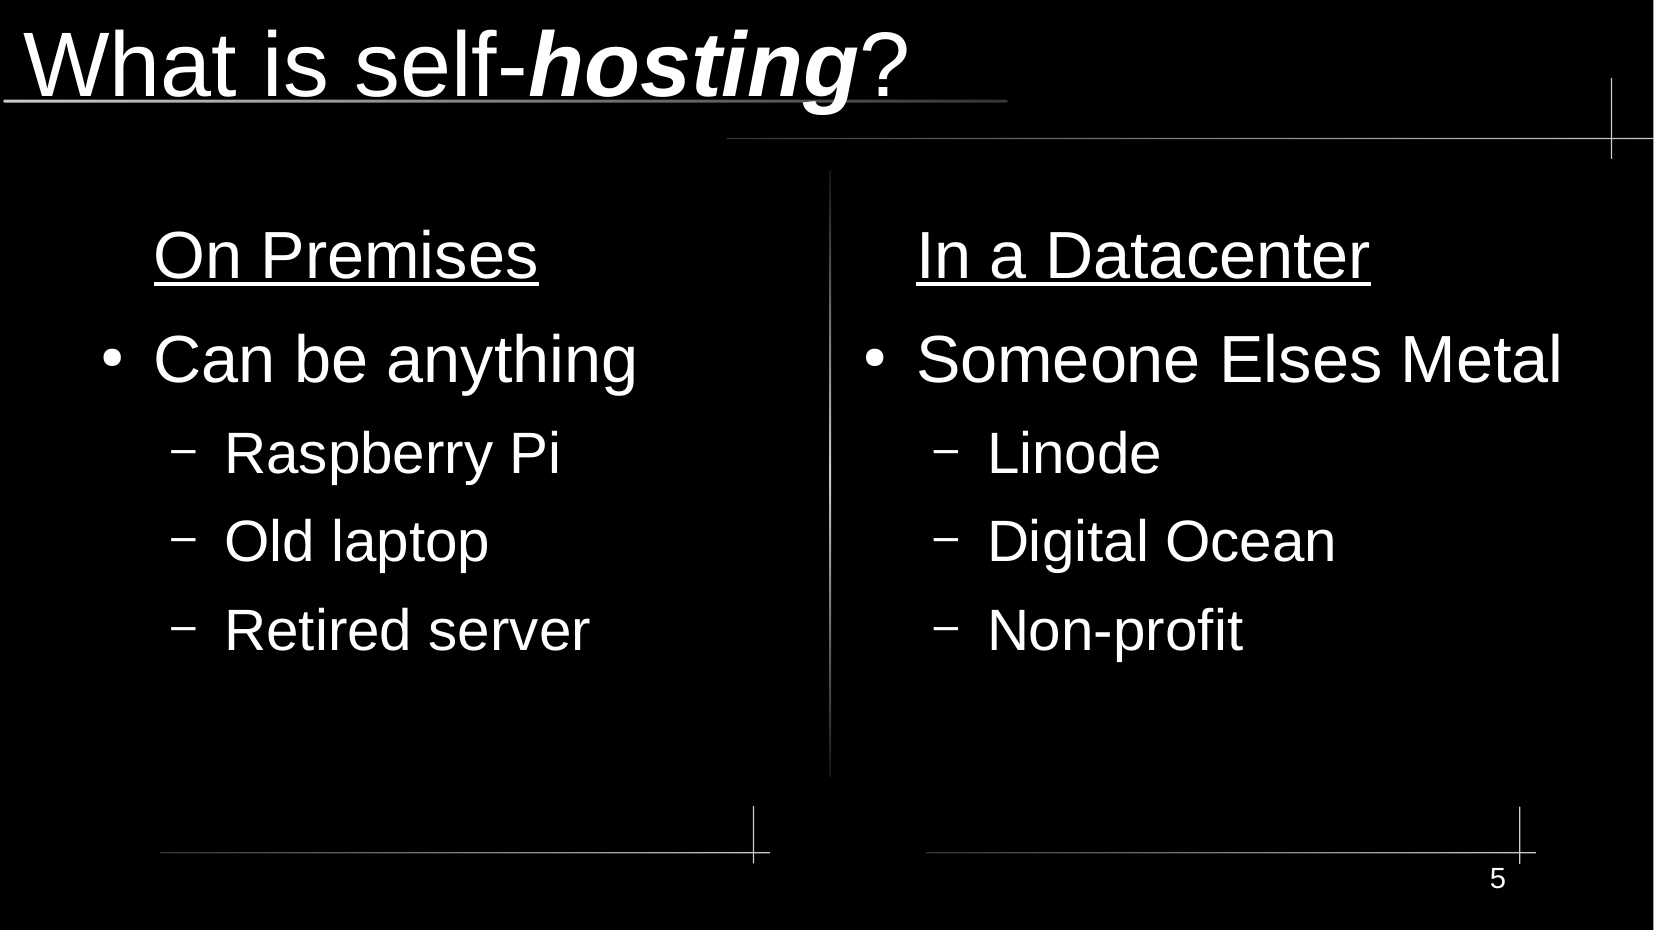

# What is self-hosting?
On Premises
Can be anything
Raspberry Pi
Old laptop
Retired server
In a Datacenter
Someone Elses Metal
Linode
Digital Ocean
Non-profit
5